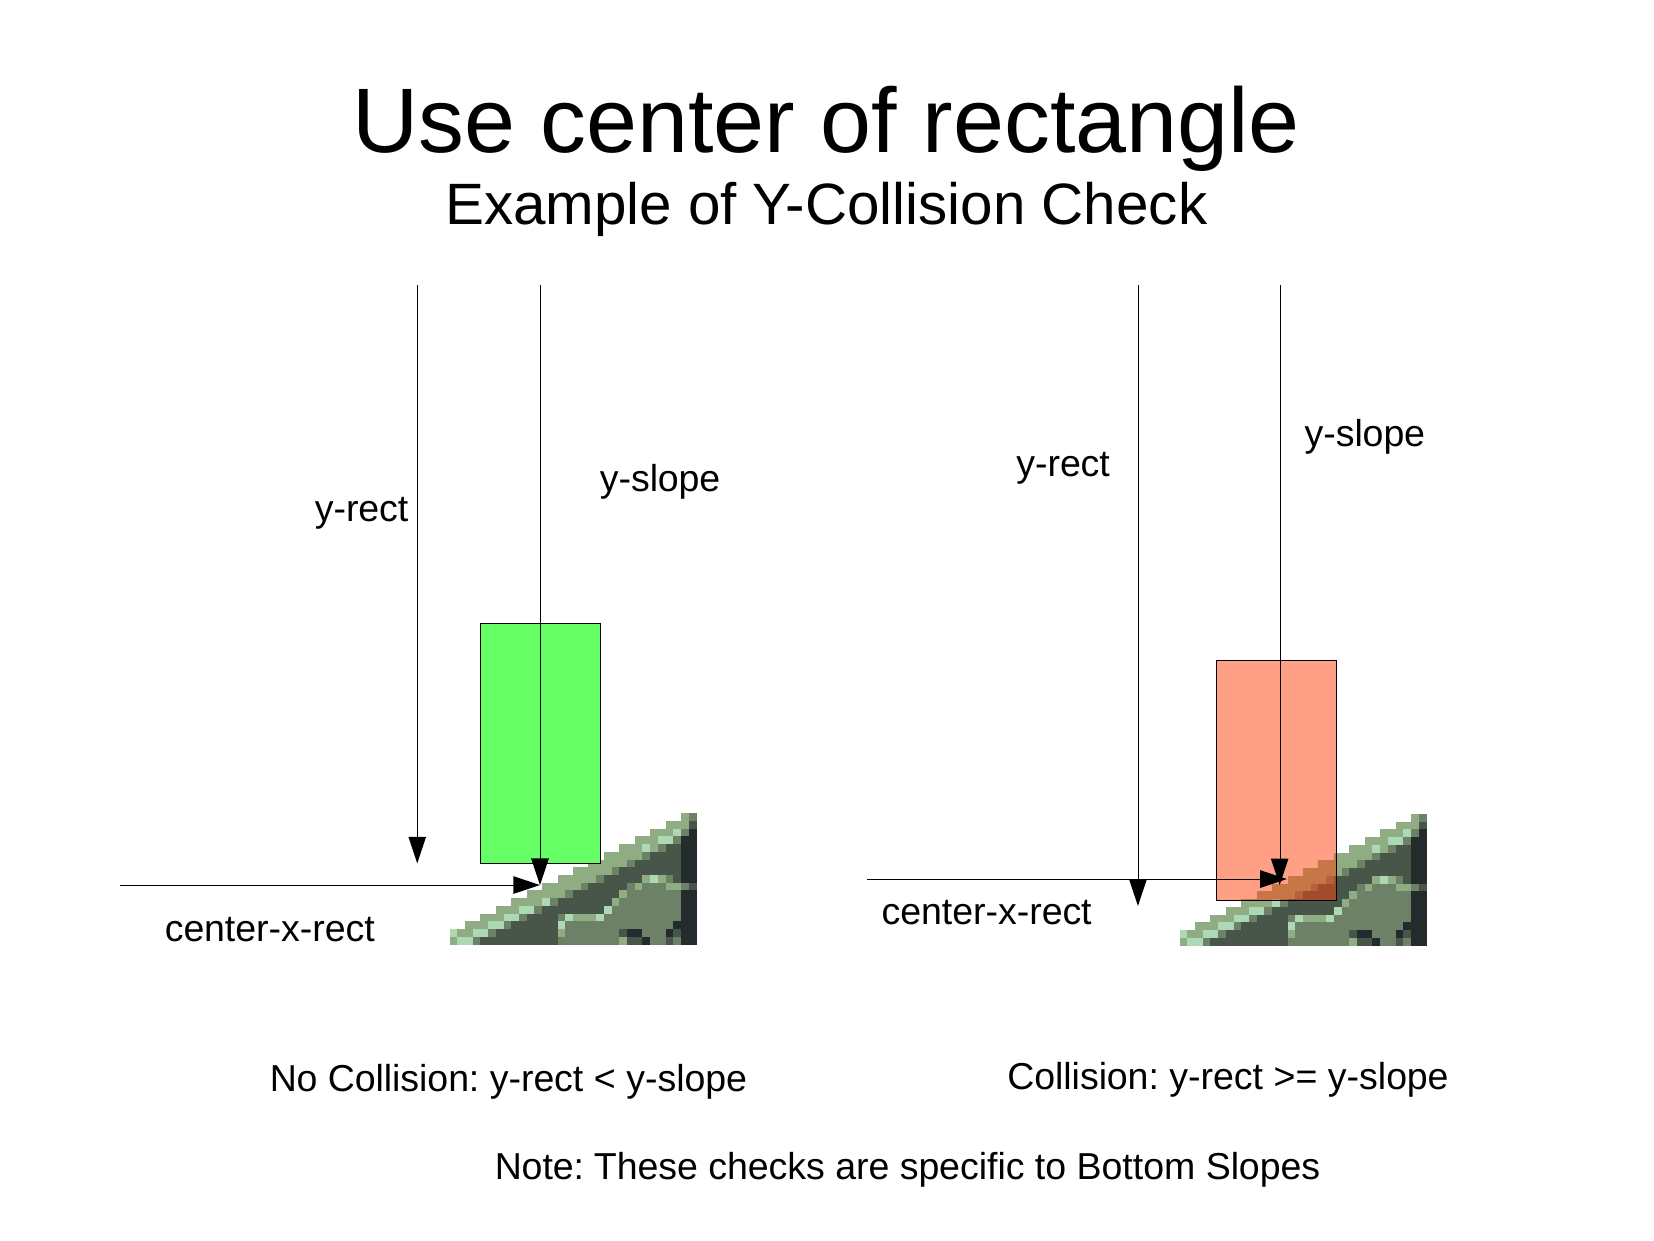

# Use center of rectangle Example of Y-Collision Check
y-slope
y-rect
y-slope
y-rect
center-x-rect
center-x-rect
Collision: y-rect >= y-slope
No Collision: y-rect < y-slope
Note: These checks are specific to Bottom Slopes